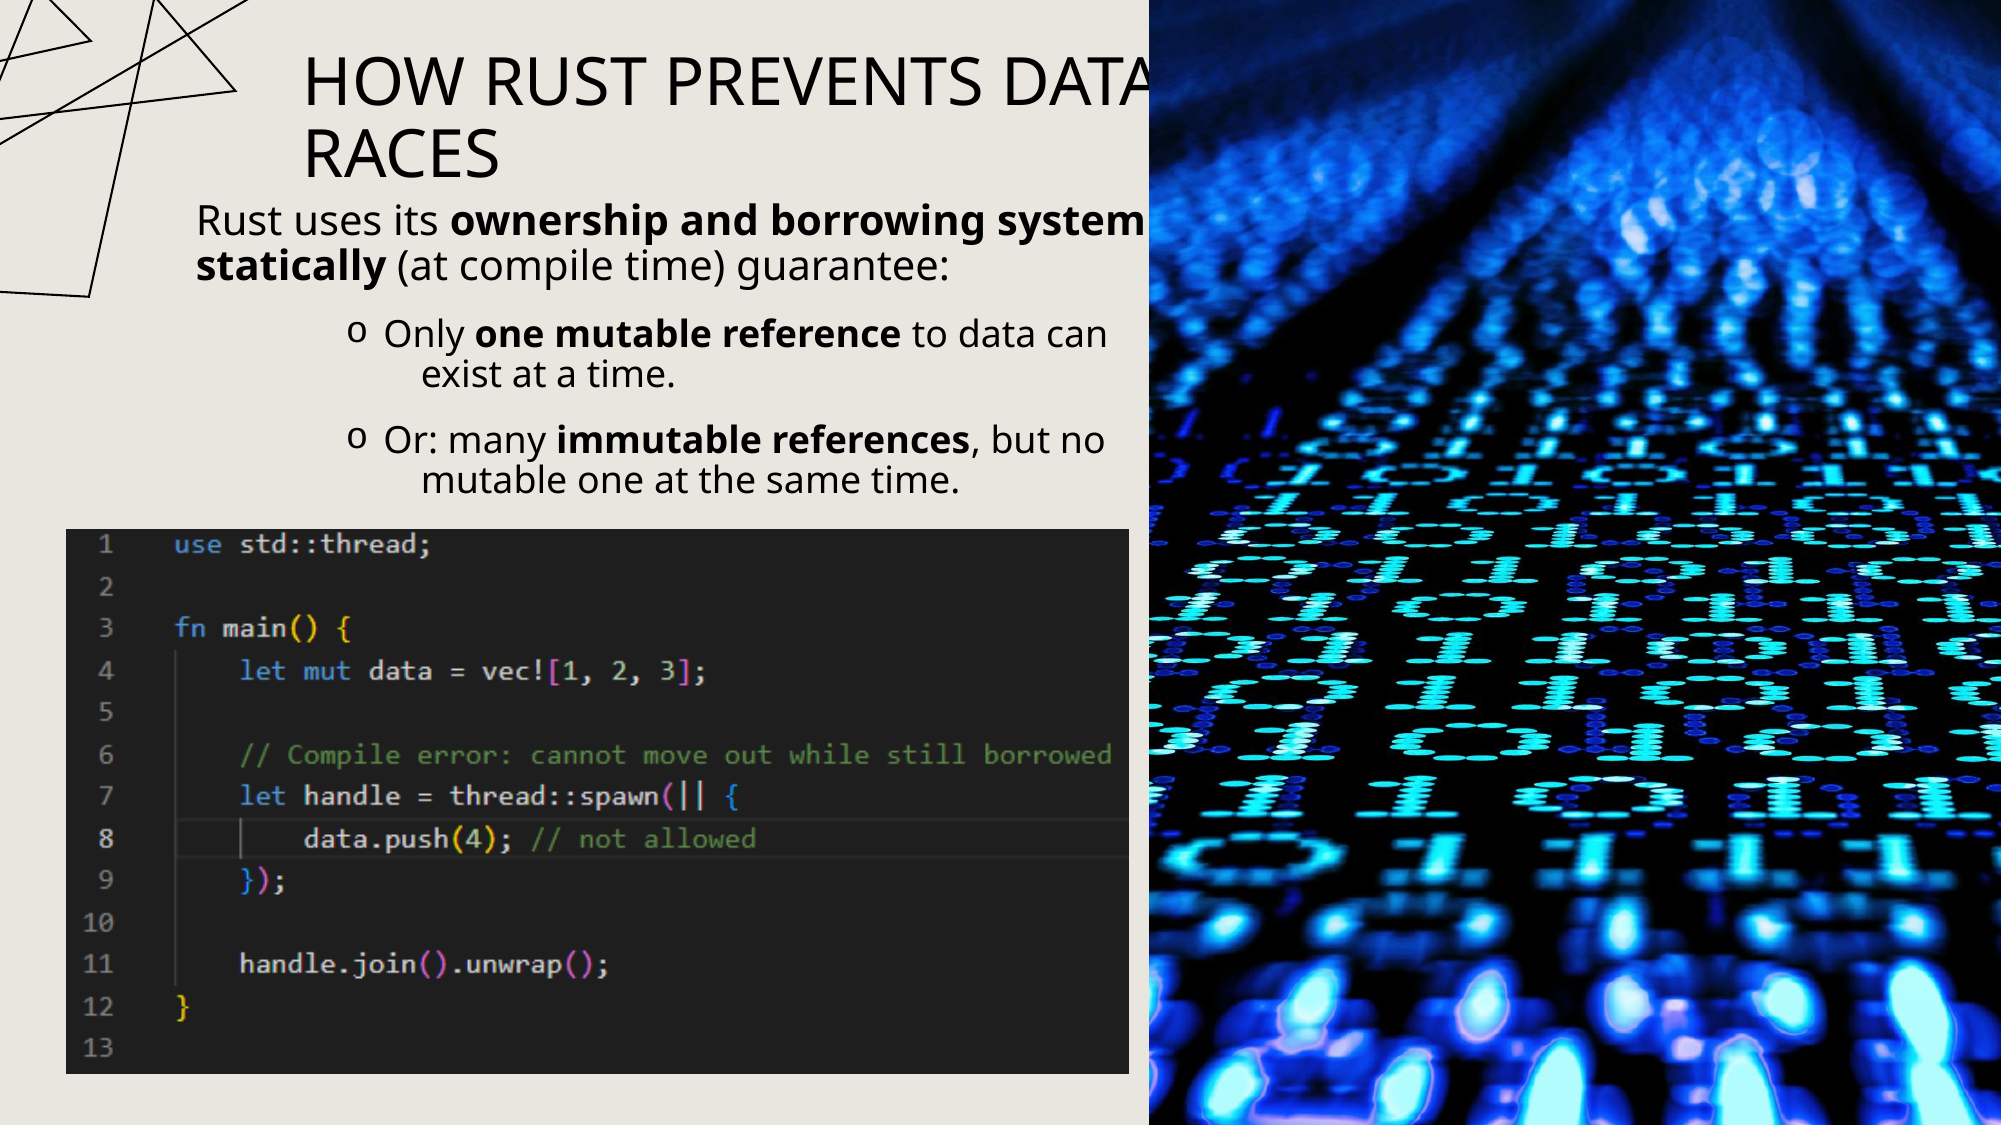

# How Rust Prevents Data Races
Rust uses its ownership and borrowing system to statically (at compile time) guarantee:
Only one mutable reference to data can exist at a time.
Or: many immutable references, but no mutable one at the same time.